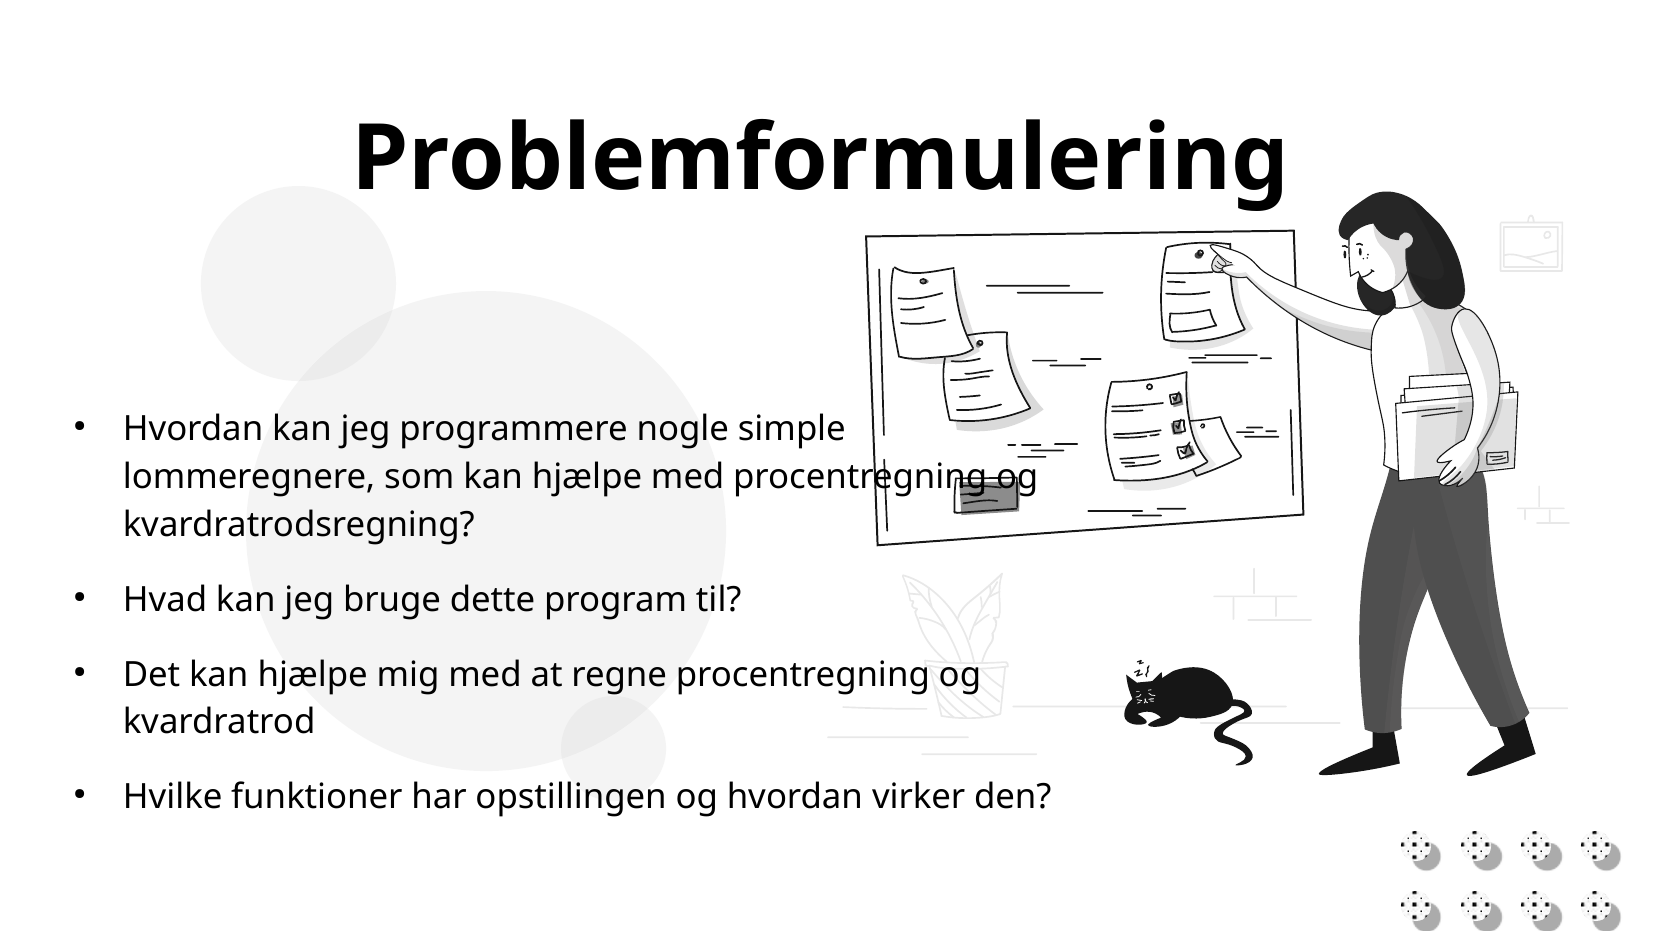

# Problemformulering
Hvordan kan jeg programmere nogle simple lommeregnere, som kan hjælpe med procentregning og kvardratrodsregning?
Hvad kan jeg bruge dette program til?
Det kan hjælpe mig med at regne procentregning og kvardratrod
Hvilke funktioner har opstillingen og hvordan virker den?